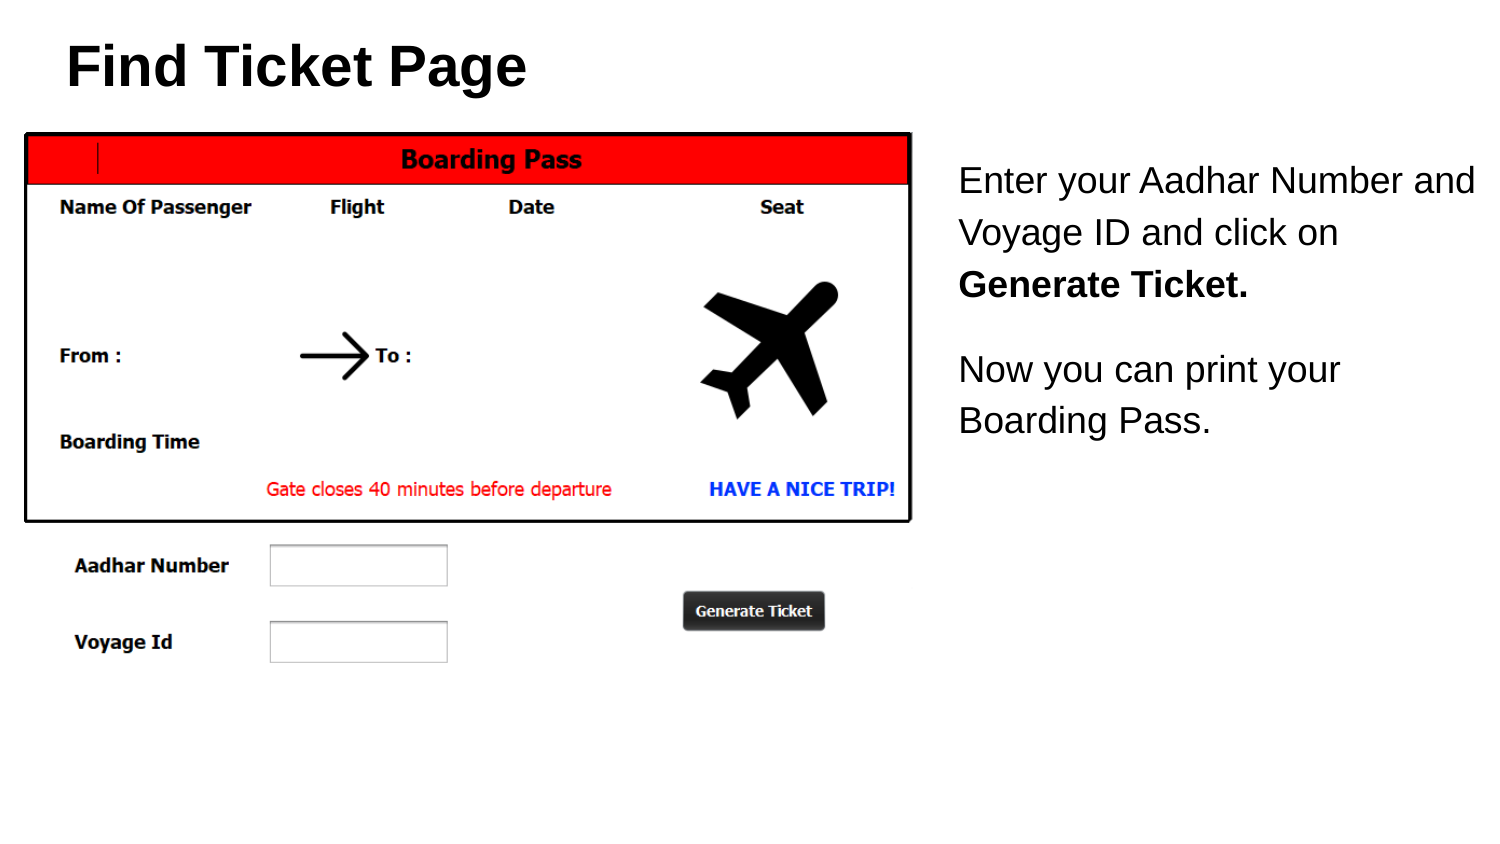

# Find Ticket Page
Enter your Aadhar Number and Voyage ID and click on Generate Ticket.
Now you can print your Boarding Pass.